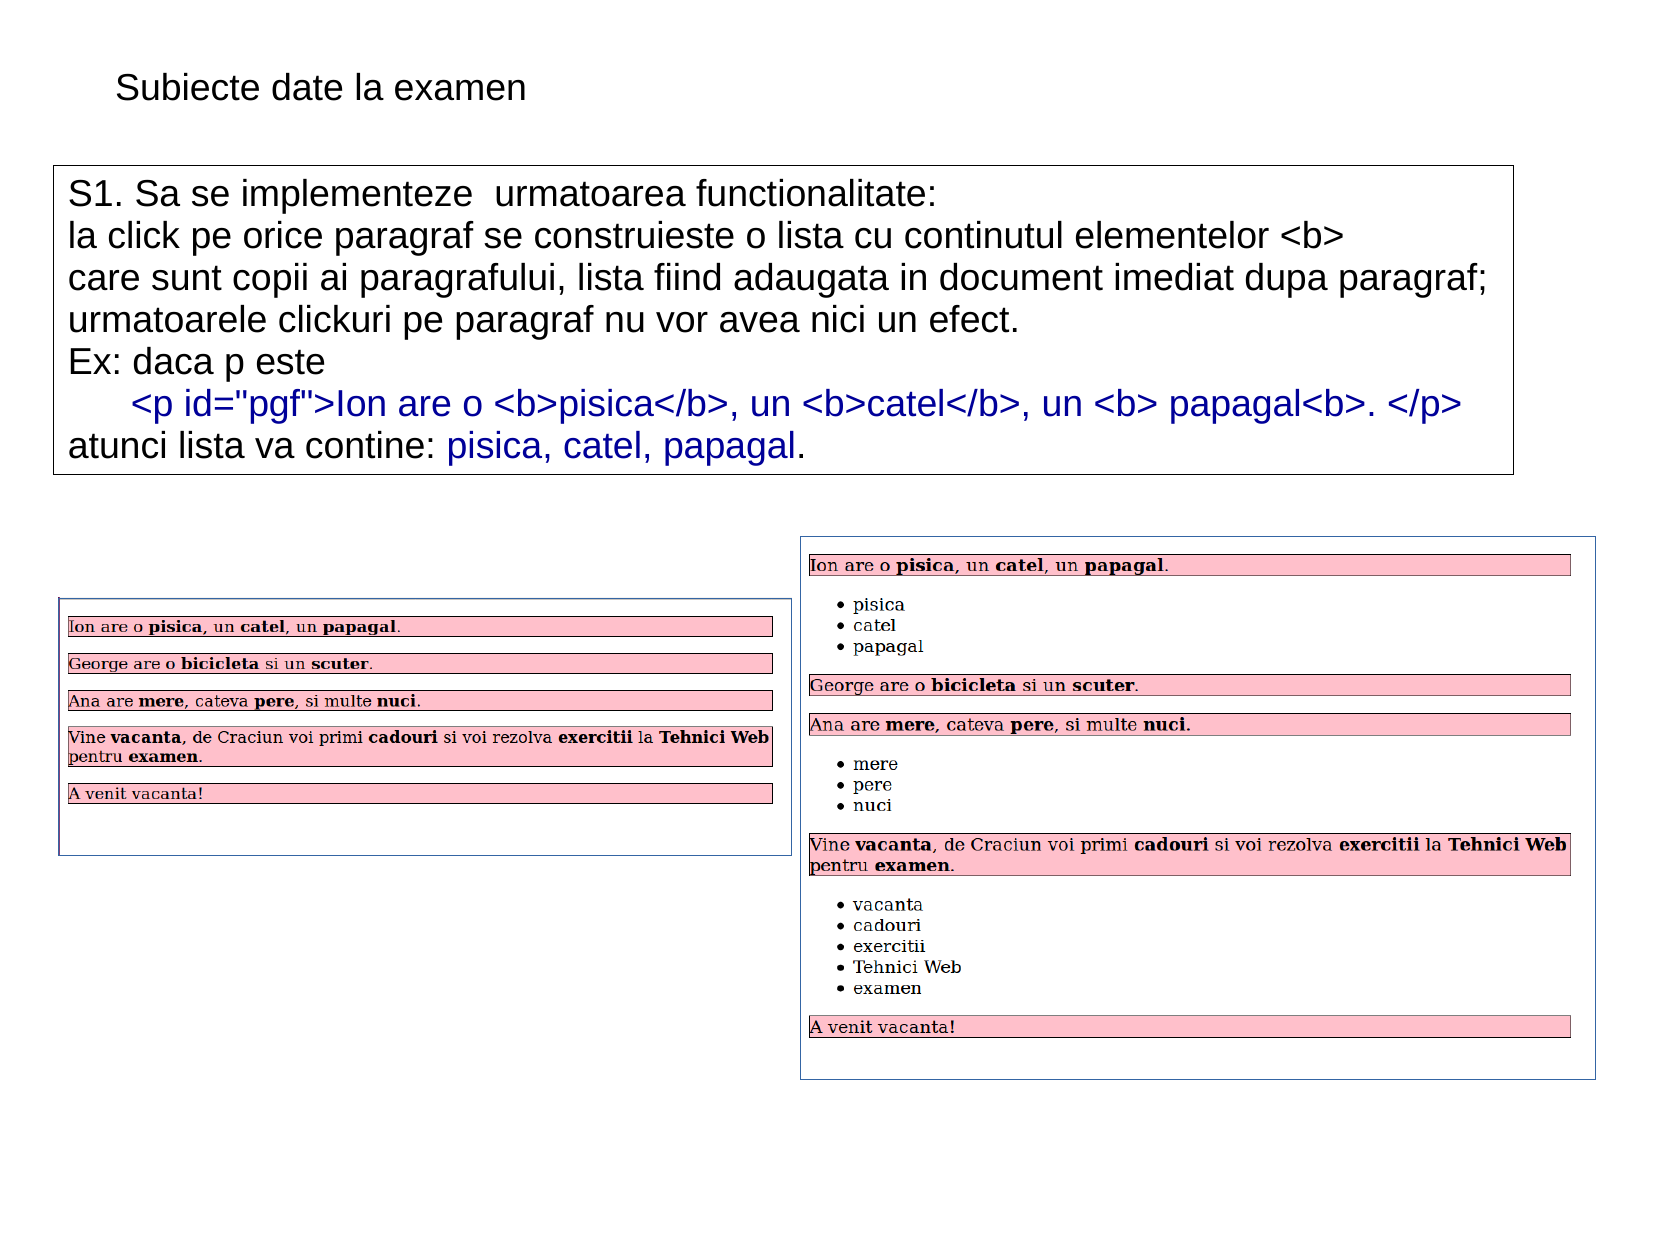

Subiecte date la examen
S1. Sa se implementeze urmatoarea functionalitate:
la click pe orice paragraf se construieste o lista cu continutul elementelor <b>
care sunt copii ai paragrafului, lista fiind adaugata in document imediat dupa paragraf;
urmatoarele clickuri pe paragraf nu vor avea nici un efect.
Ex: daca p este
 <p id="pgf">Ion are o <b>pisica</b>, un <b>catel</b>, un <b> papagal<b>. </p>
atunci lista va contine: pisica, catel, papagal.